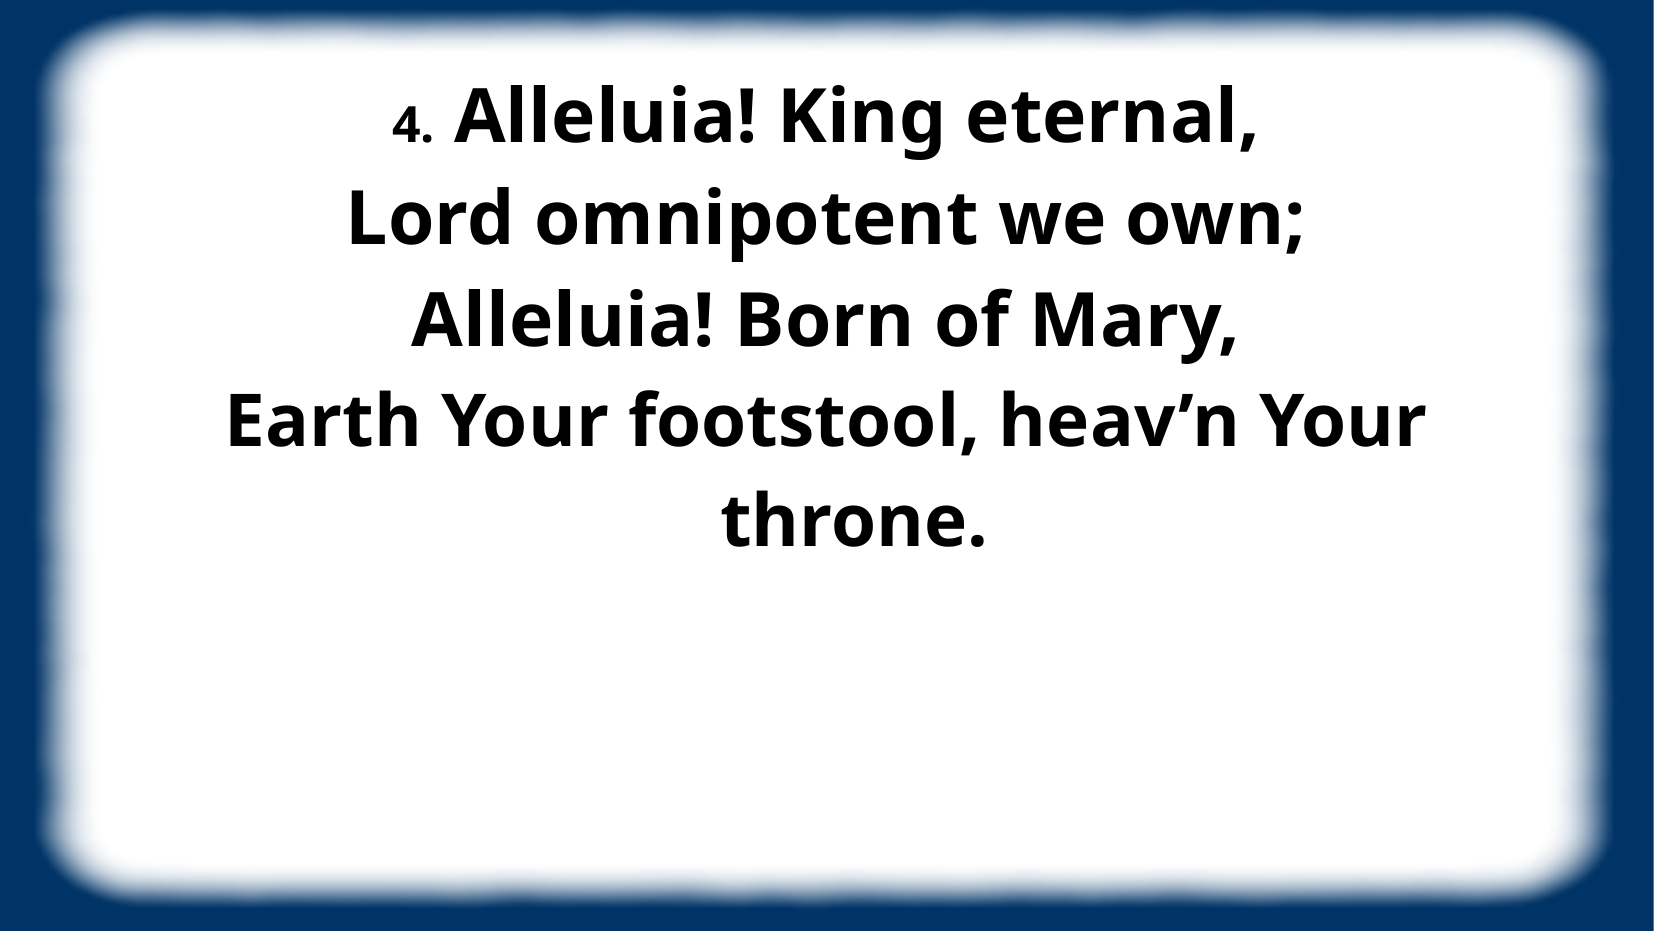

4. Alleluia! King eternal,
Lord omnipotent we own;
Alleluia! Born of Mary,
Earth Your footstool, heav’n Your throne.